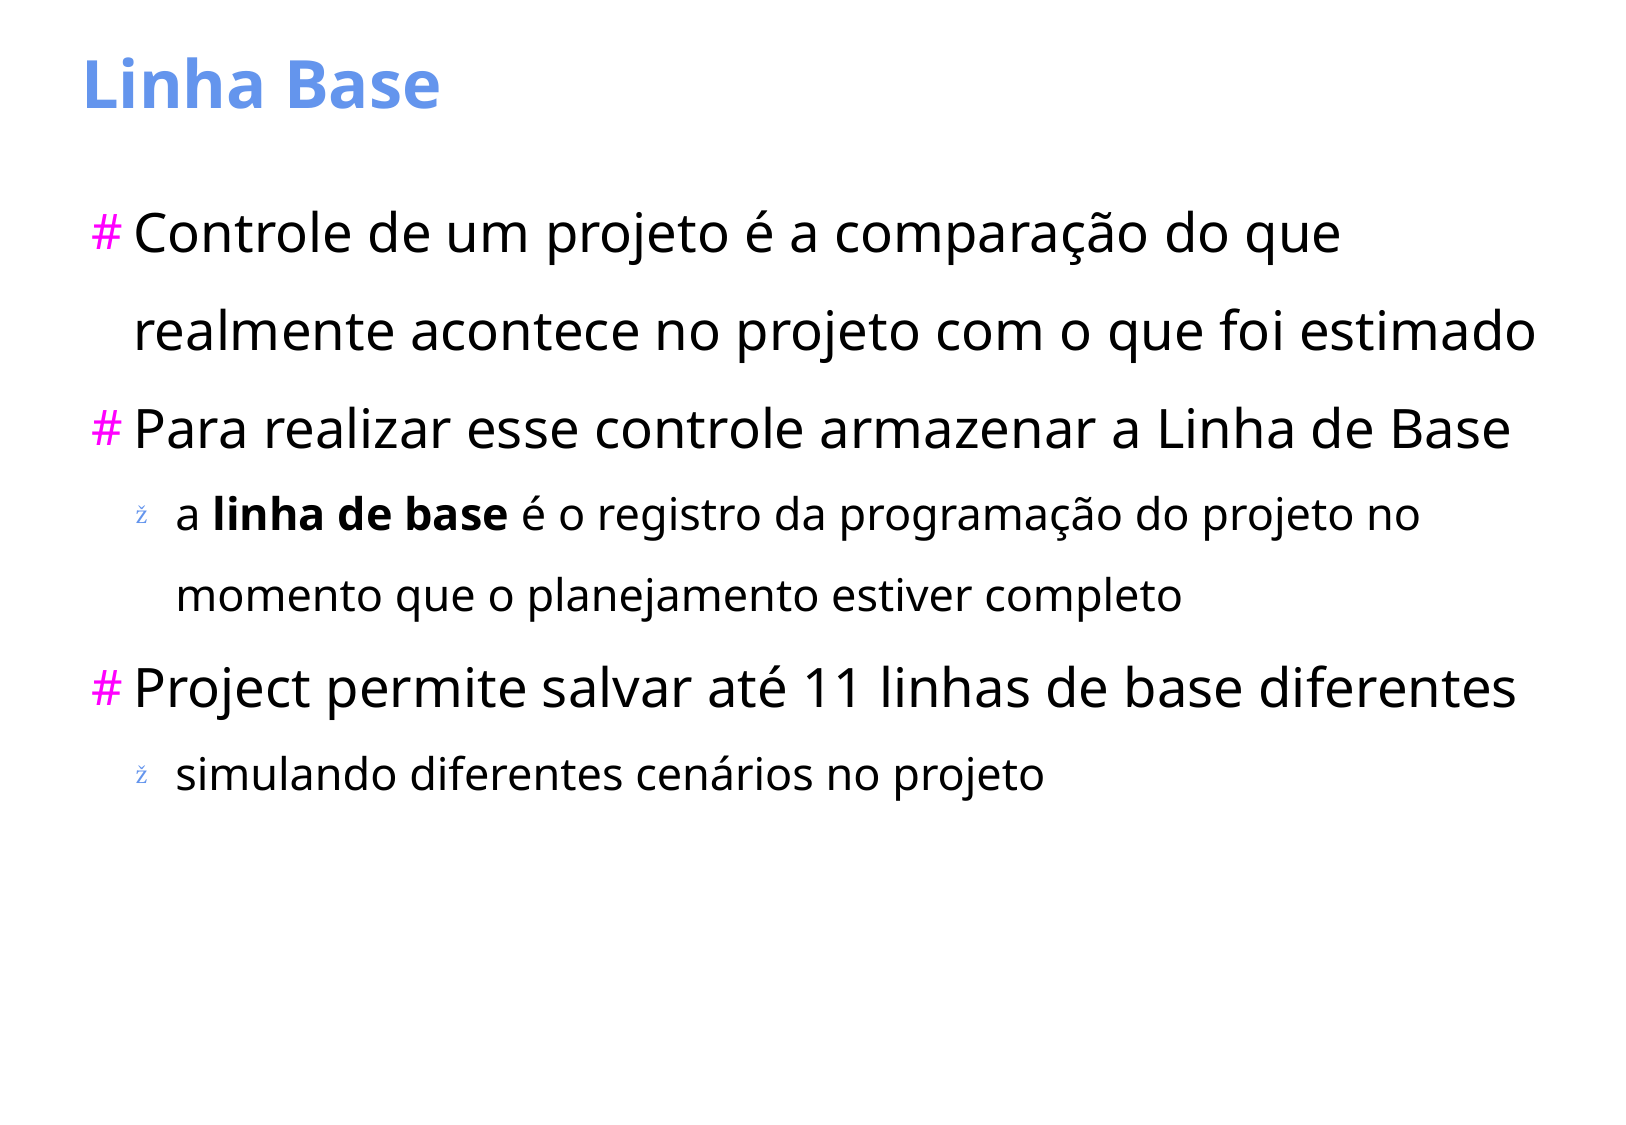

# Linha Base
Controle de um projeto é a comparação do que realmente acontece no projeto com o que foi estimado
Para realizar esse controle armazenar a Linha de Base
a linha de base é o registro da programação do projeto no momento que o planejamento estiver completo
Project permite salvar até 11 linhas de base diferentes
simulando diferentes cenários no projeto